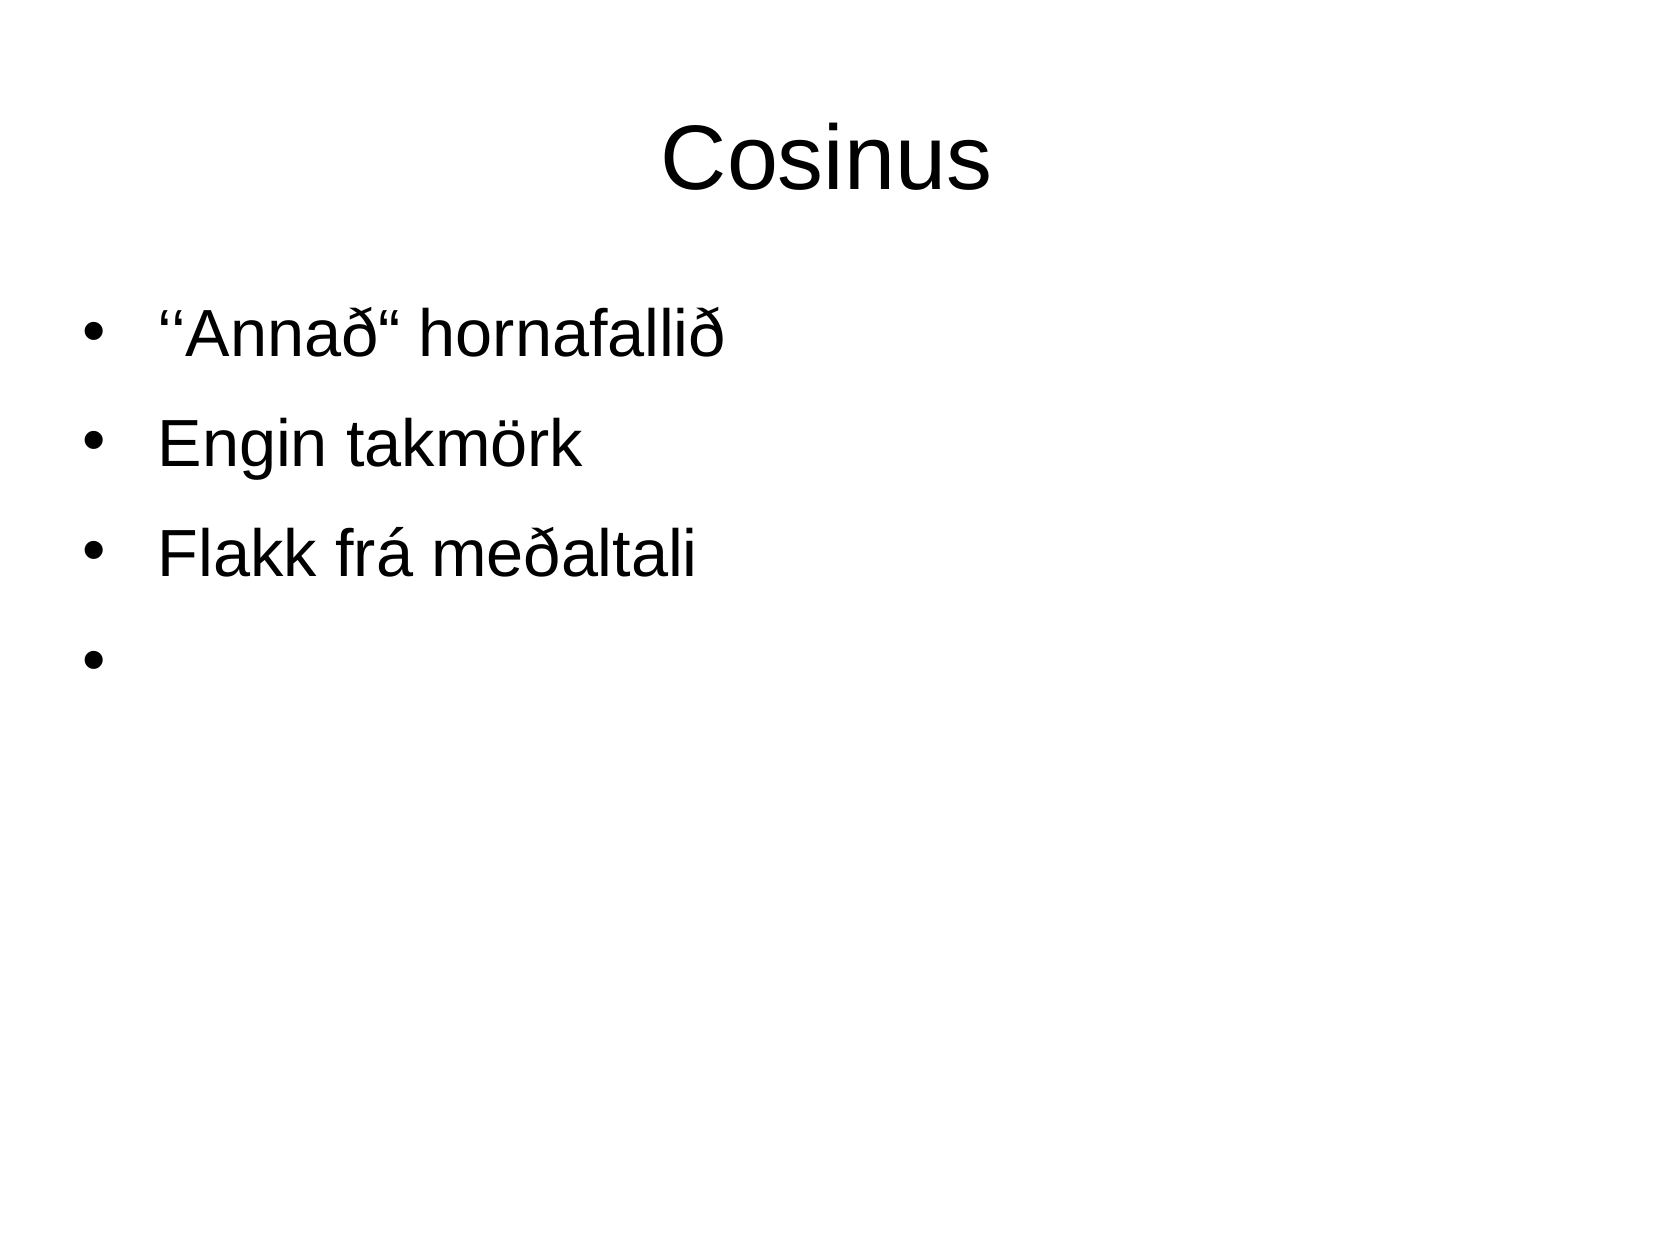

# Cosinus
‘‘Annað“ hornafallið
Engin takmörk
Flakk frá meðaltali